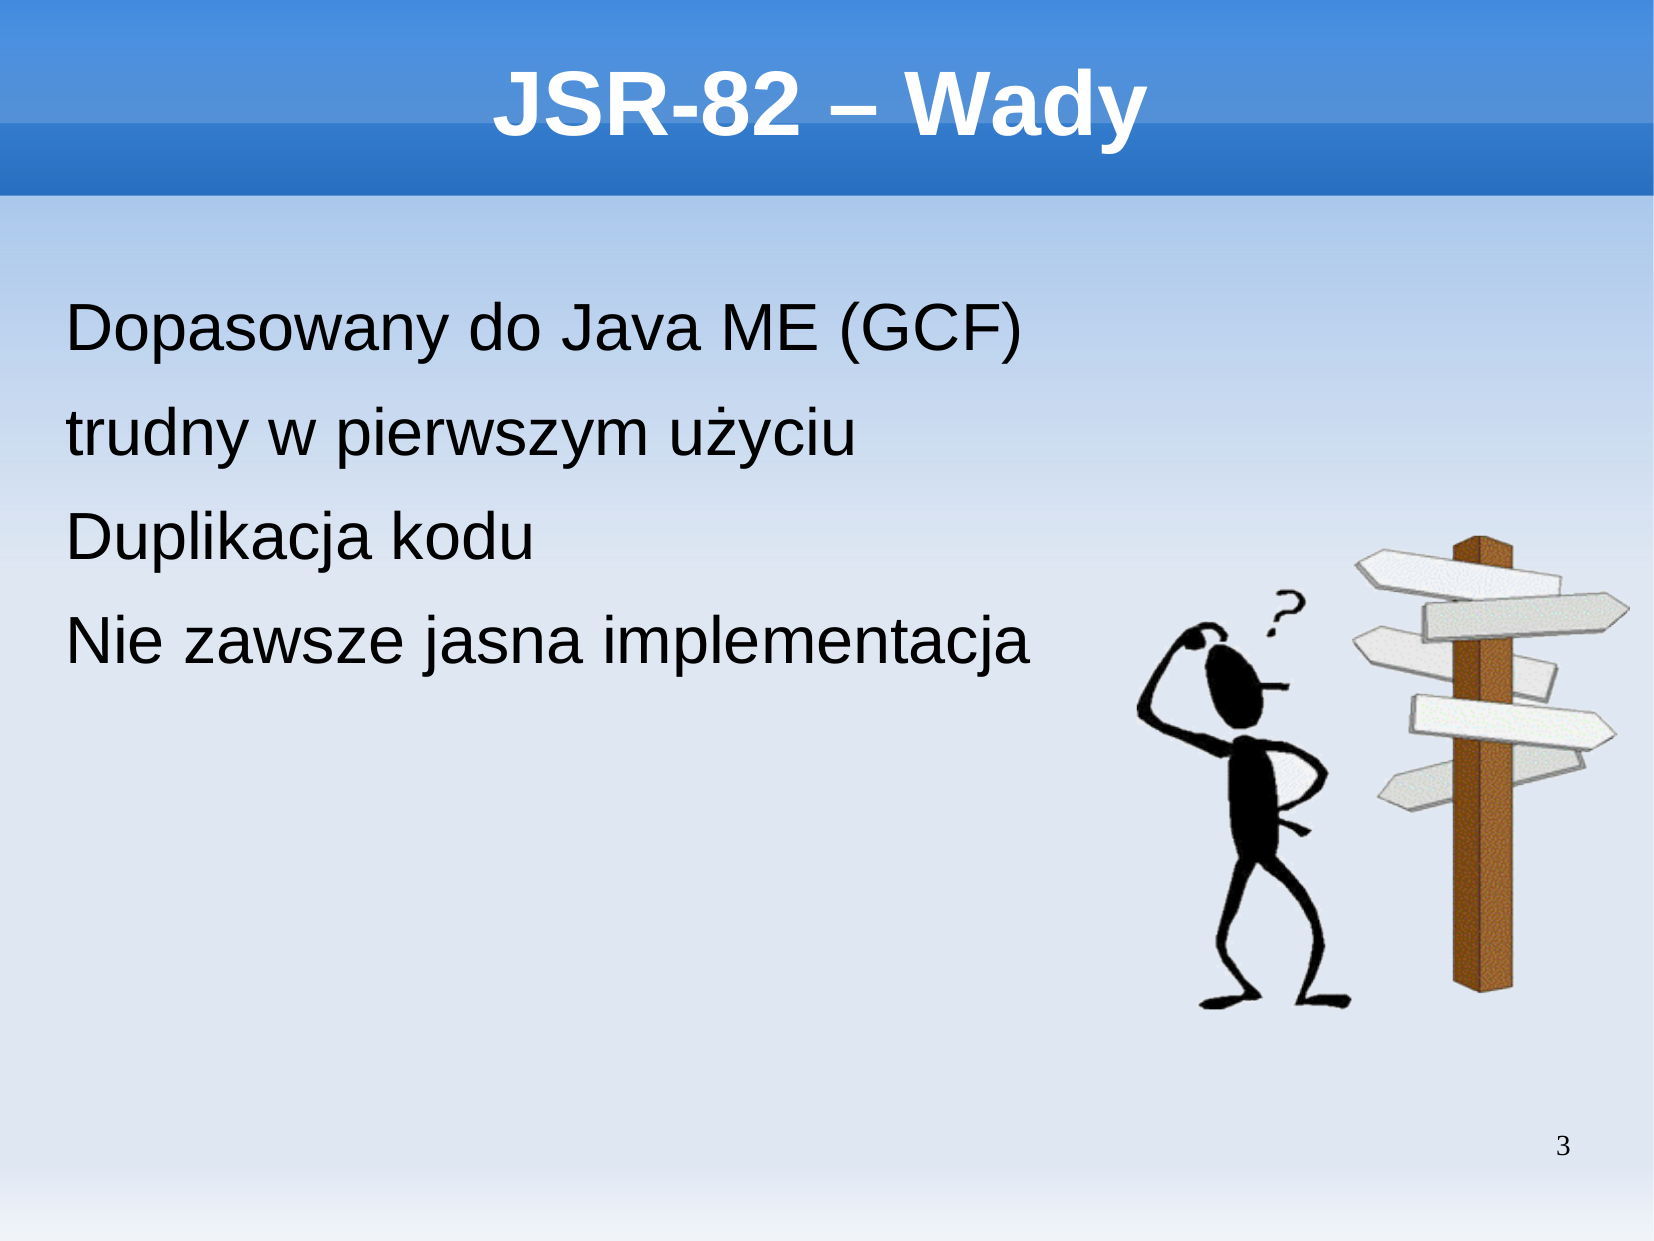

# JSR-82 – Wady
Dopasowany do Java ME (GCF)
trudny w pierwszym użyciu
Duplikacja kodu
Nie zawsze jasna implementacja
3